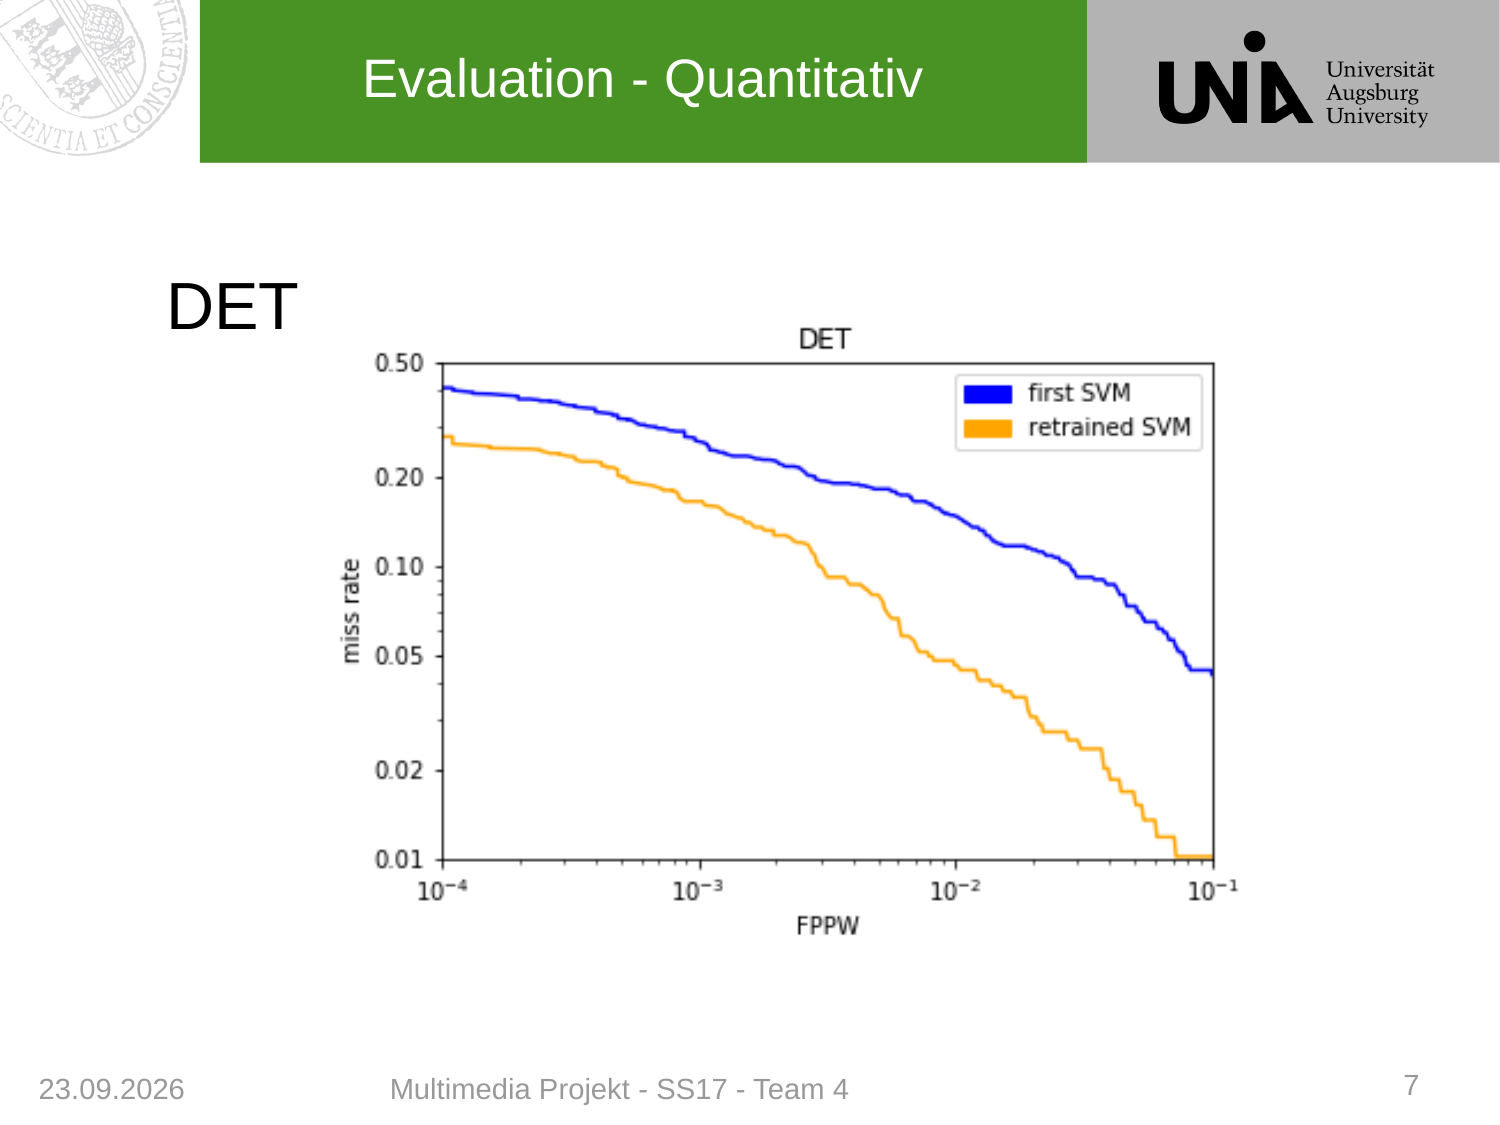

# Evaluation - Quantitativ
		DET
Multimedia Projekt - SS17 - Team 4